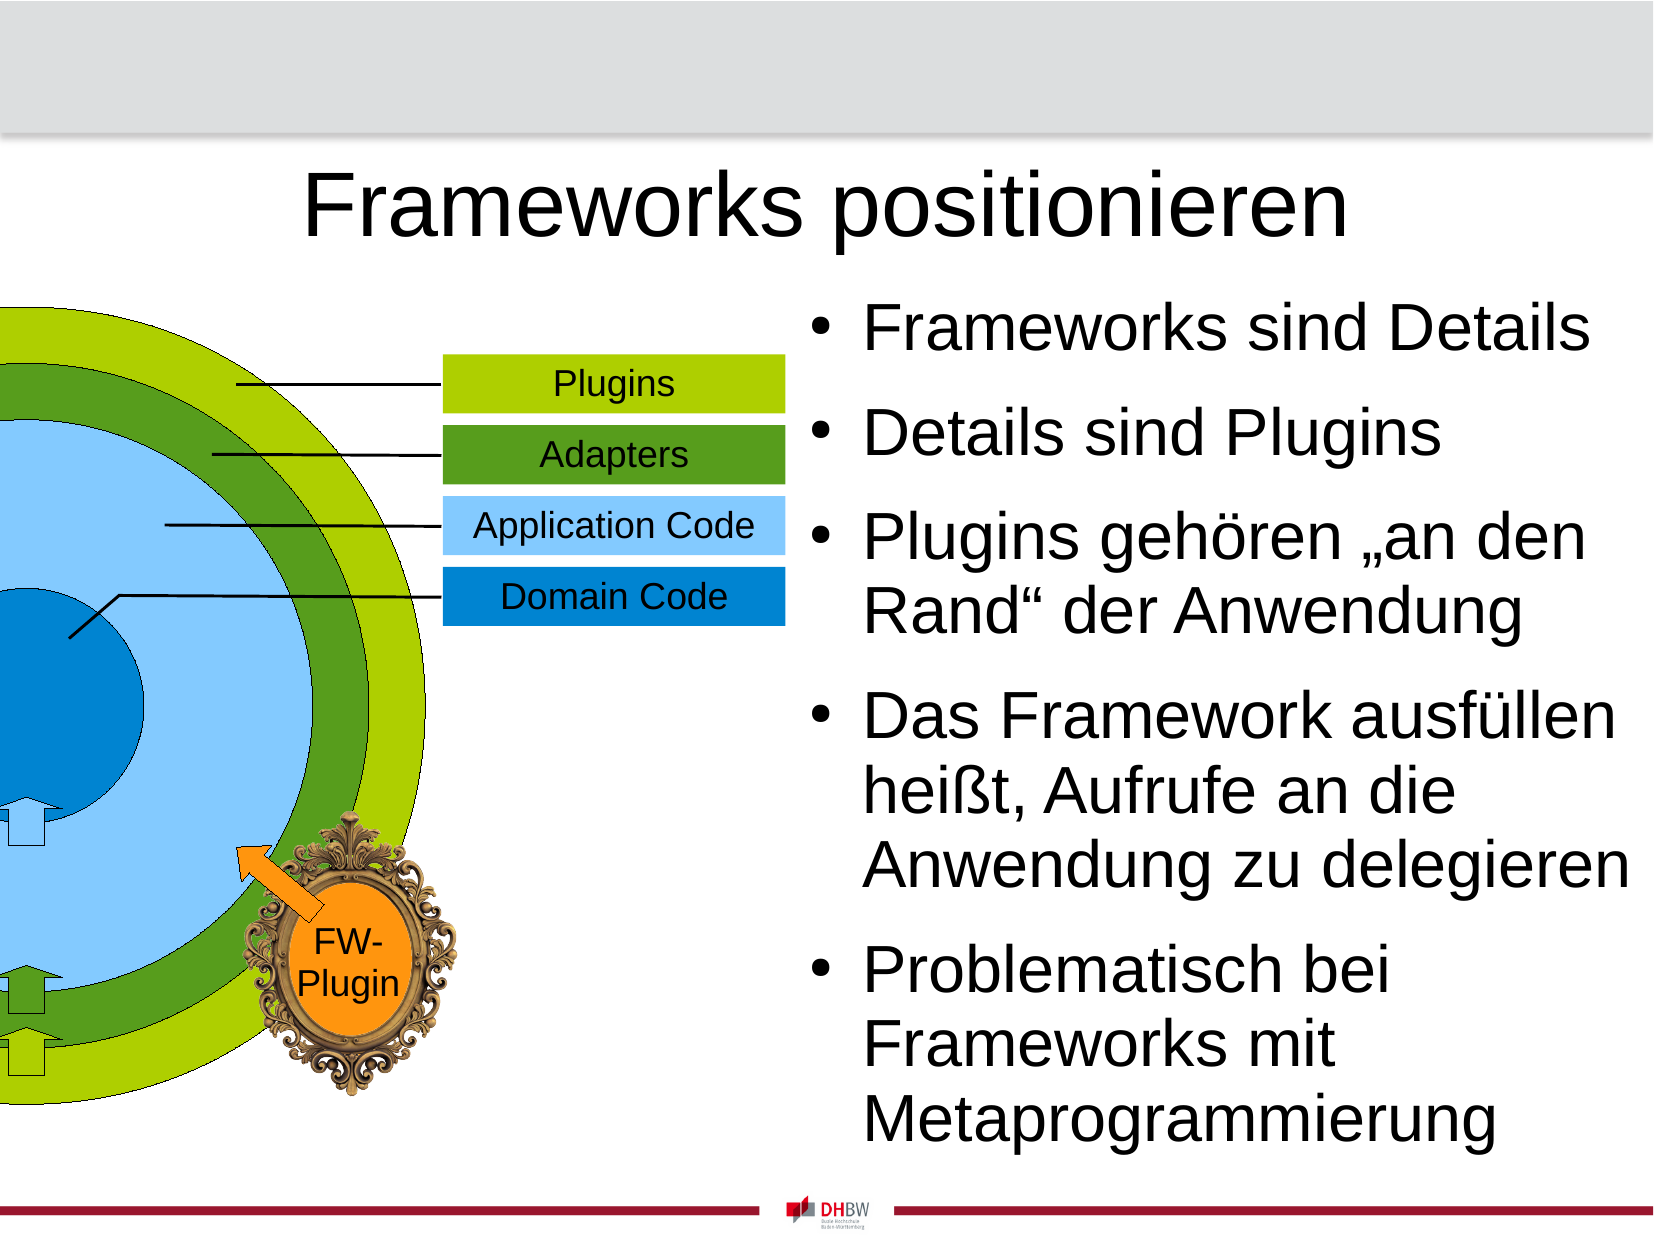

# Frameworks positionieren
Frameworks sind Details
Details sind Plugins
Plugins gehören „an den Rand“ der Anwendung
Das Framework ausfüllen heißt, Aufrufe an die Anwendung zu delegieren
Problematisch bei Frameworks mit Metaprogrammierung
Plugins
Adapters
Application Code
Domain Code
FW-
Plugin